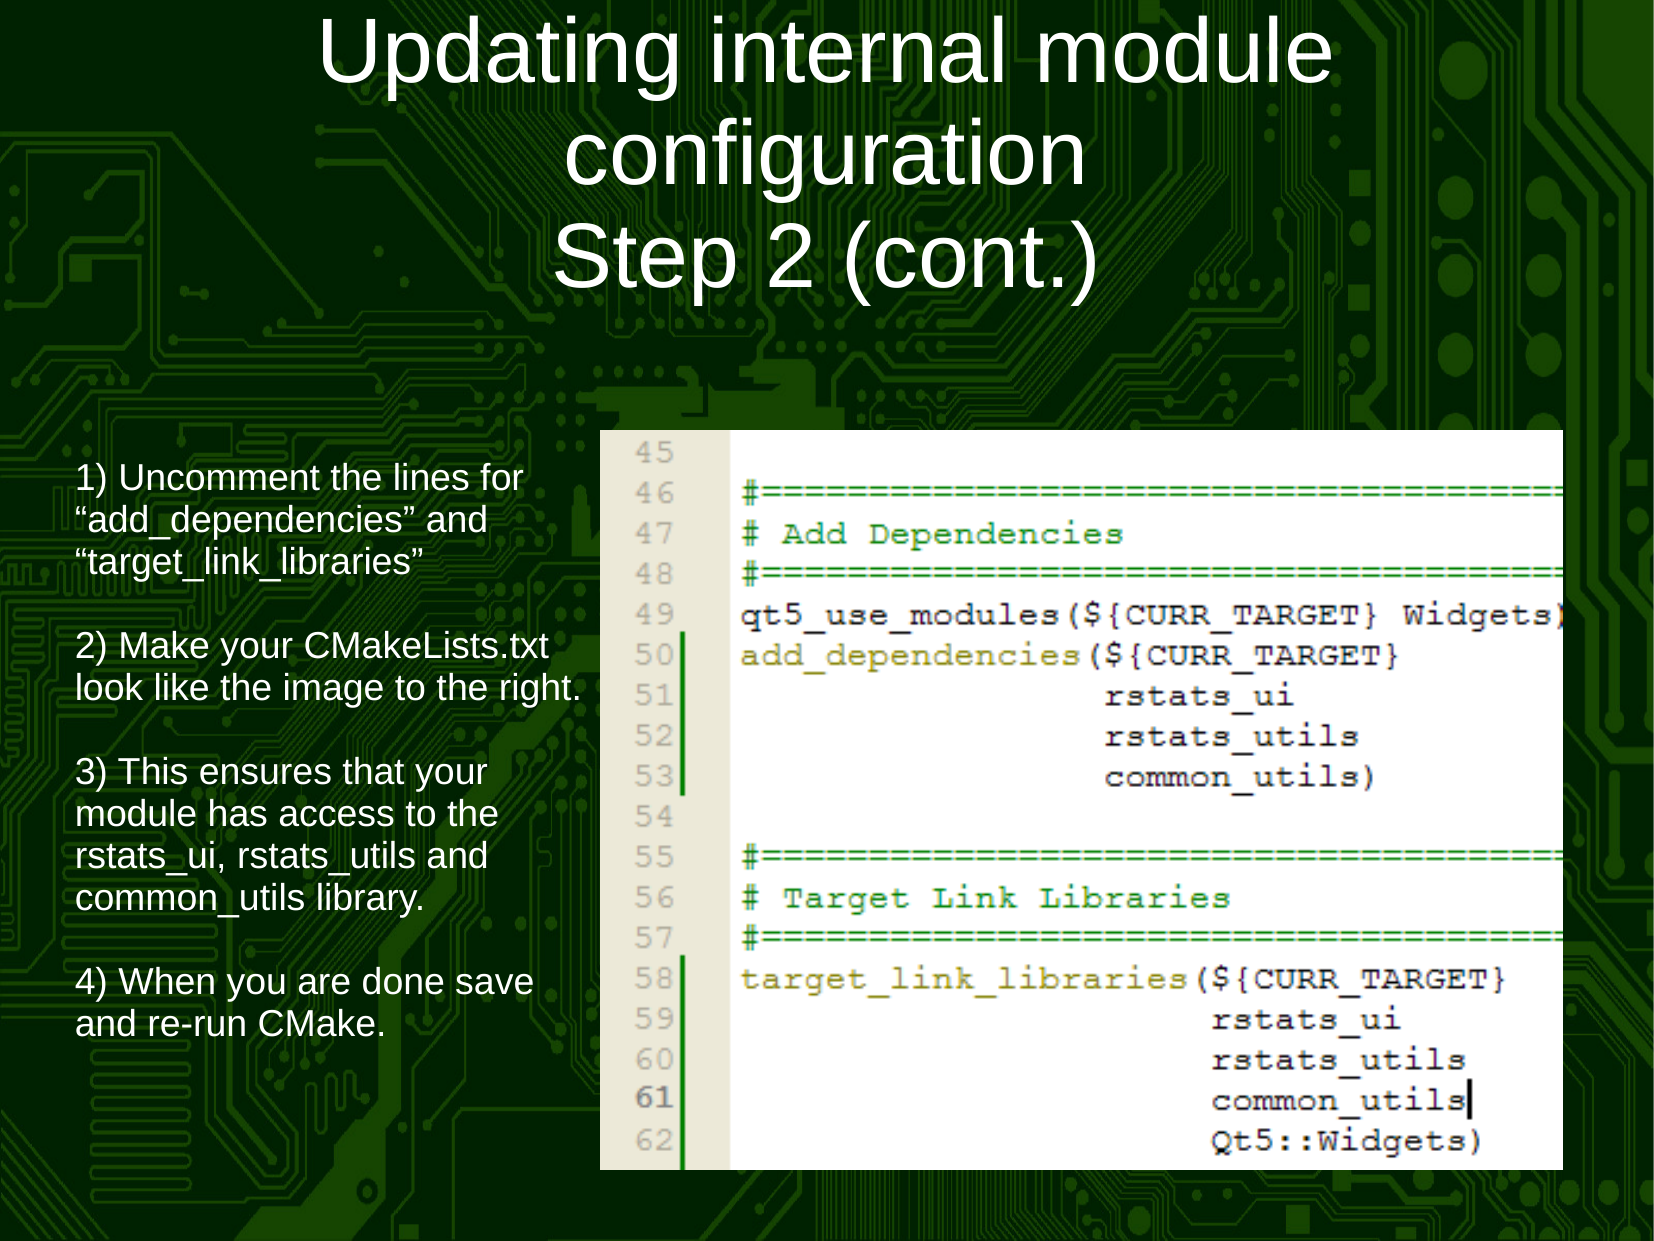

# Updating internal module configuration Step 2 (cont.)
1) Uncomment the lines for “add_dependencies” and
“target_link_libraries”
2) Make your CMakeLists.txt look like the image to the right.
3) This ensures that your module has access to the rstats_ui, rstats_utils and common_utils library.
4) When you are done save and re-run CMake.